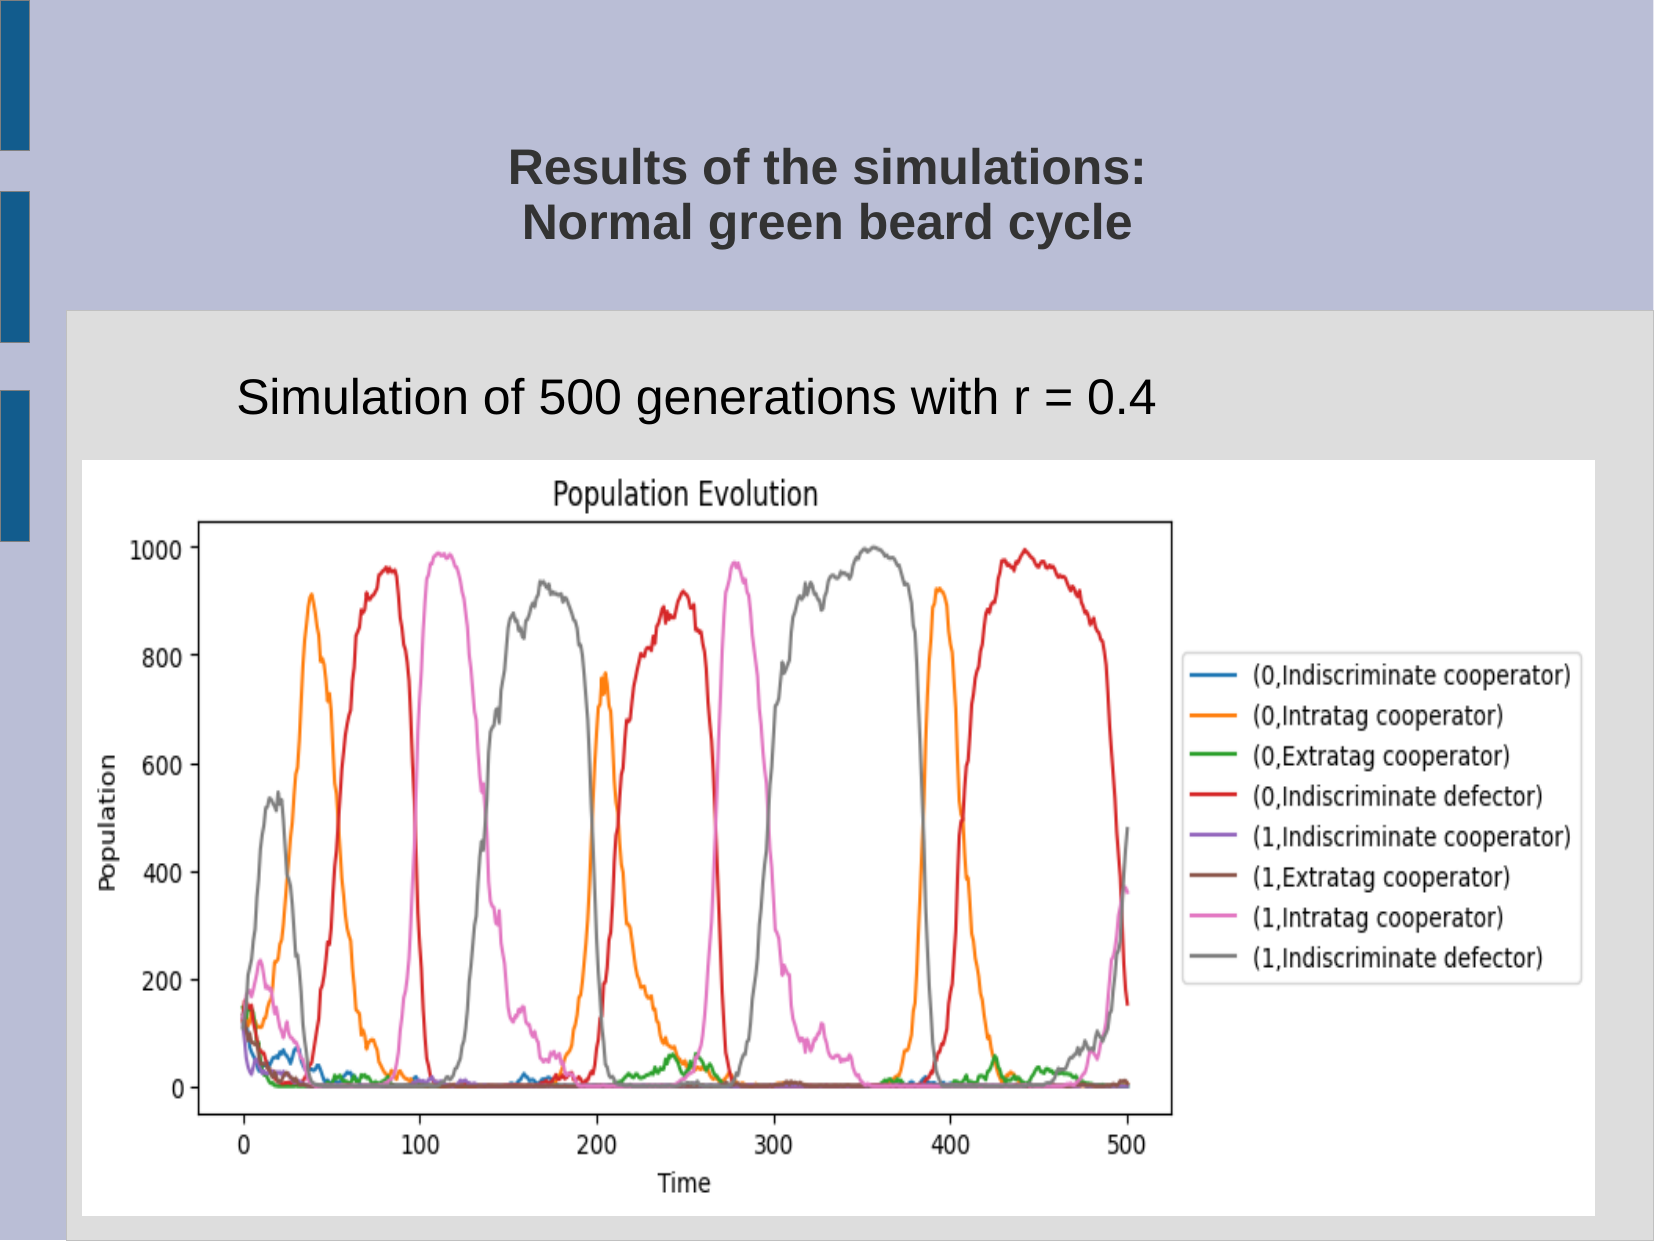

# Results of the simulations: Normal green beard cycle
Simulation of 500 generations with r = 0.4